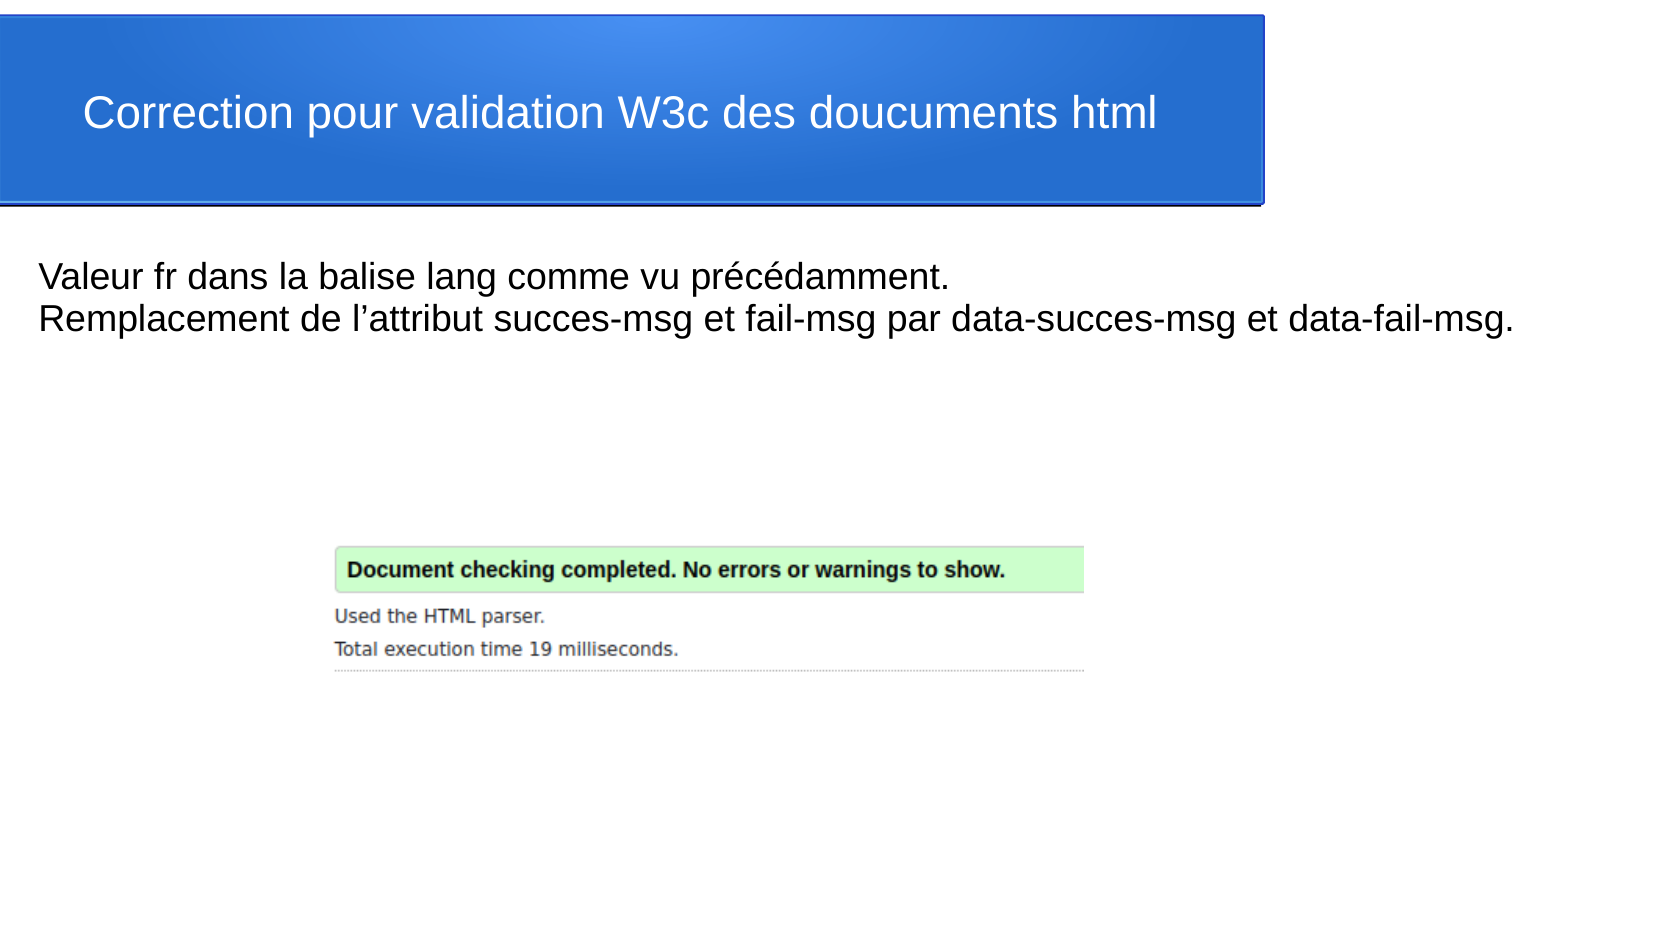

# Correction pour validation W3c des doucuments html
Valeur fr dans la balise lang comme vu précédamment.
Remplacement de l’attribut succes-msg et fail-msg par data-succes-msg et data-fail-msg.